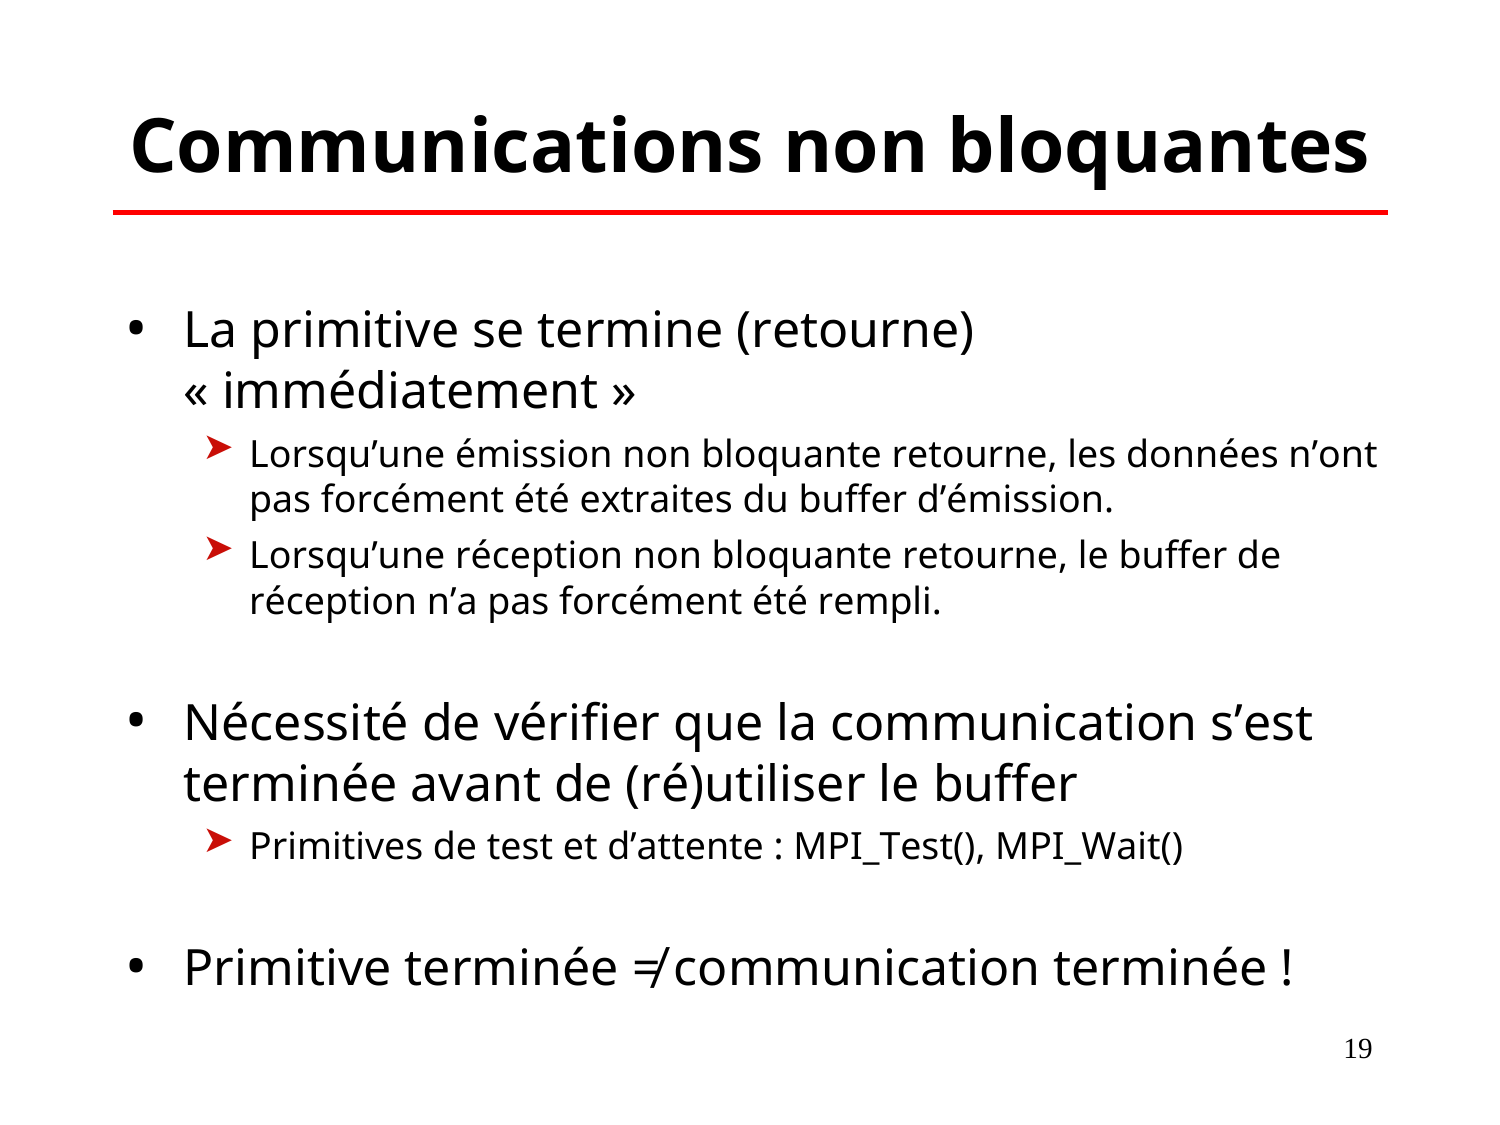

# Communications non bloquantes
La primitive se termine (retourne) « immédiatement »
Lorsqu’une émission non bloquante retourne, les données n’ont pas forcément été extraites du buffer d’émission.
Lorsqu’une réception non bloquante retourne, le buffer de réception n’a pas forcément été rempli.
Nécessité de vérifier que la communication s’est terminée avant de (ré)utiliser le buffer
Primitives de test et d’attente : MPI_Test(), MPI_Wait()
Primitive terminée ≠ communication terminée !
19